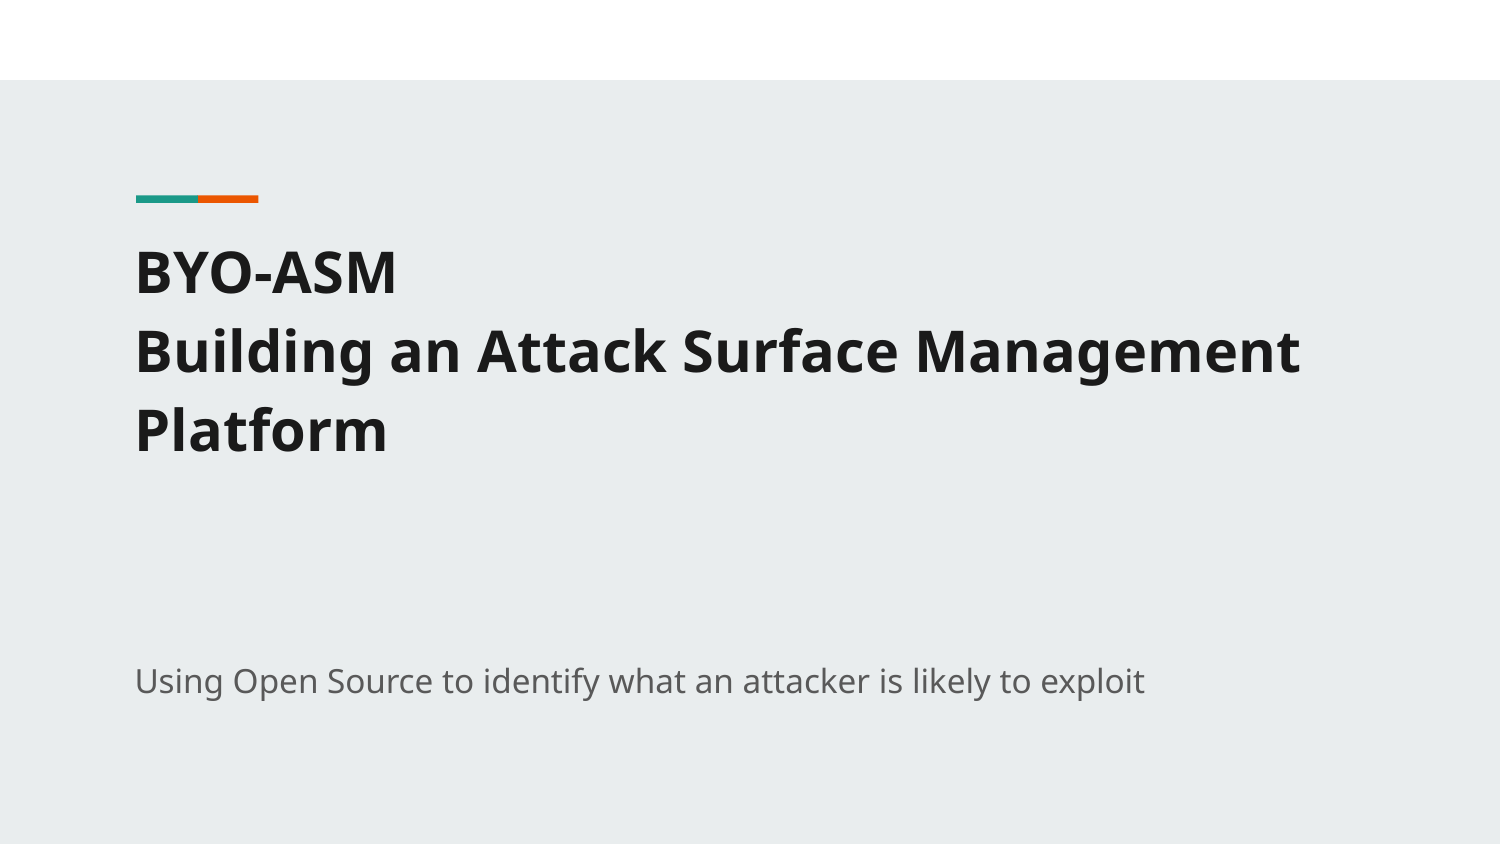

# BYO-ASM Building an Attack Surface Management Platform
Using Open Source to identify what an attacker is likely to exploit